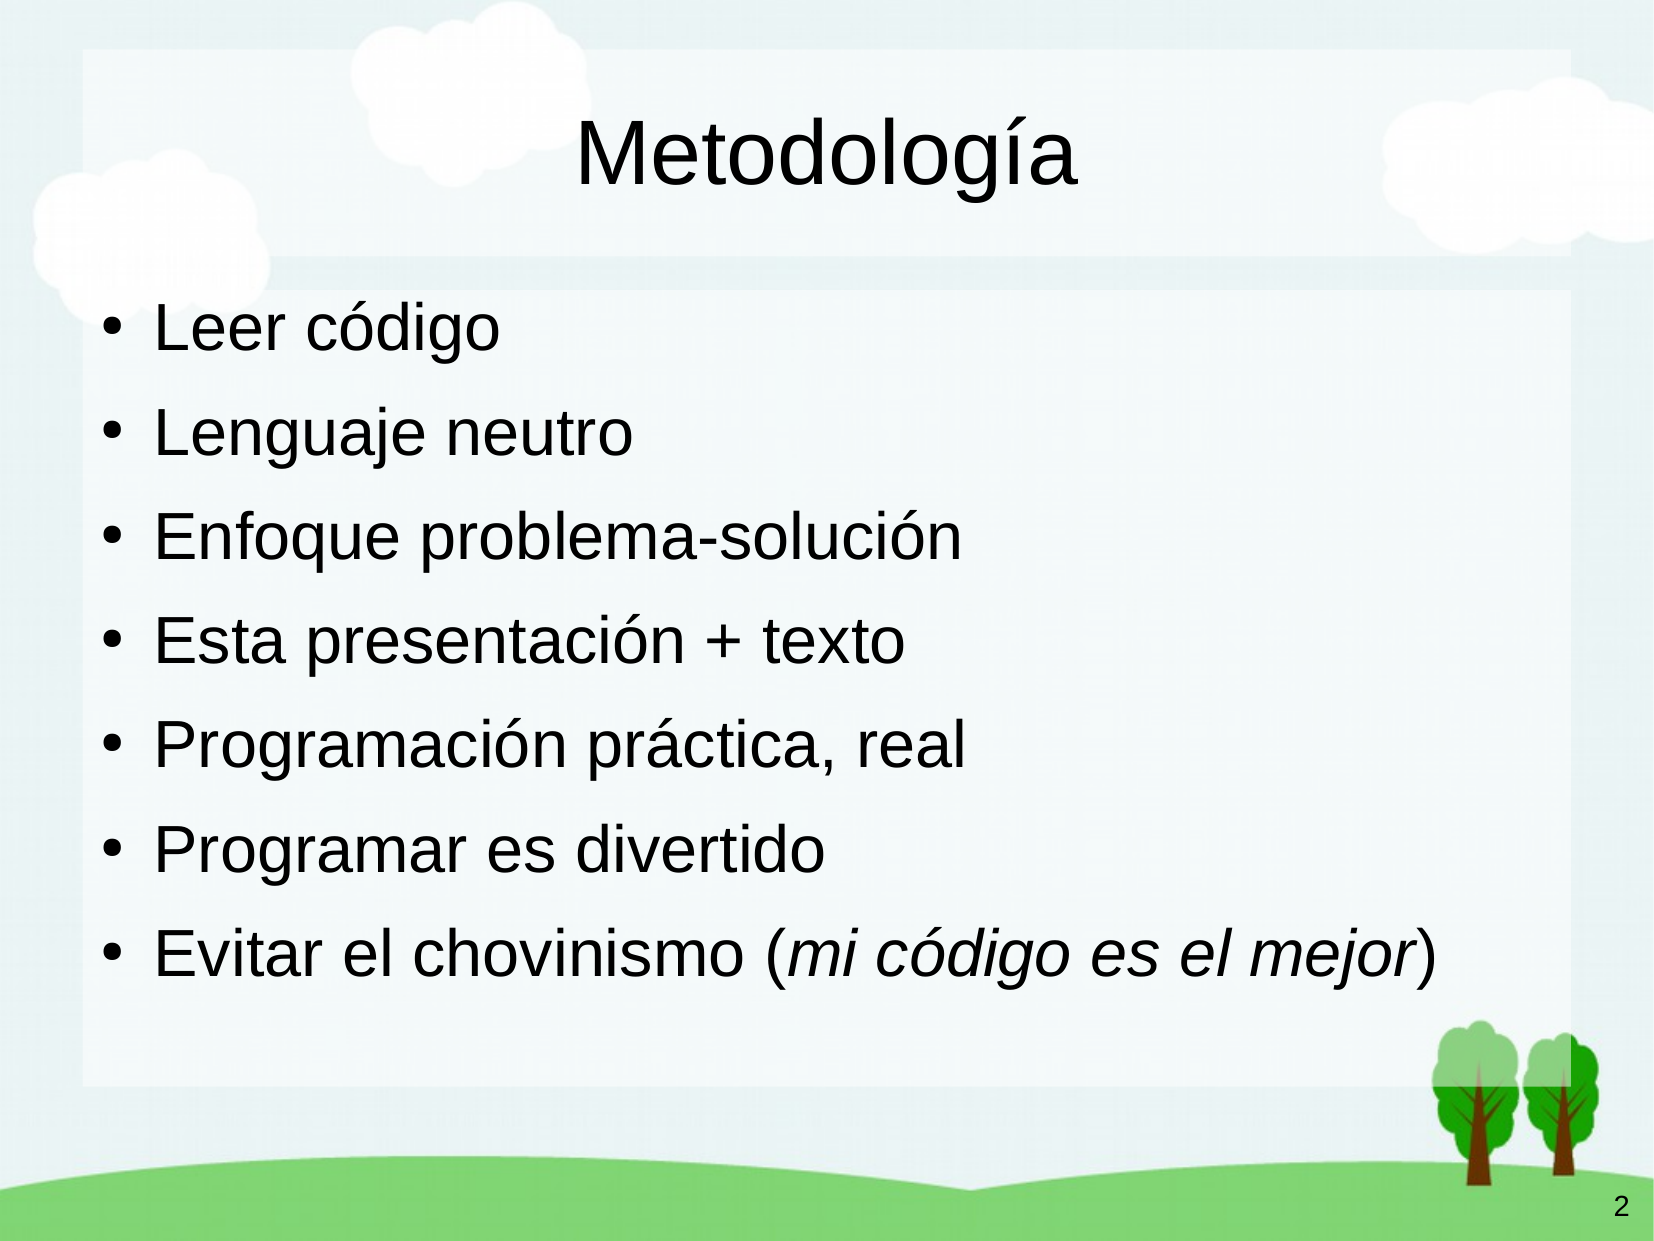

# Metodología
Leer código
Lenguaje neutro
Enfoque problema-solución
Esta presentación + texto
Programación práctica, real
Programar es divertido
Evitar el chovinismo (mi código es el mejor)
2